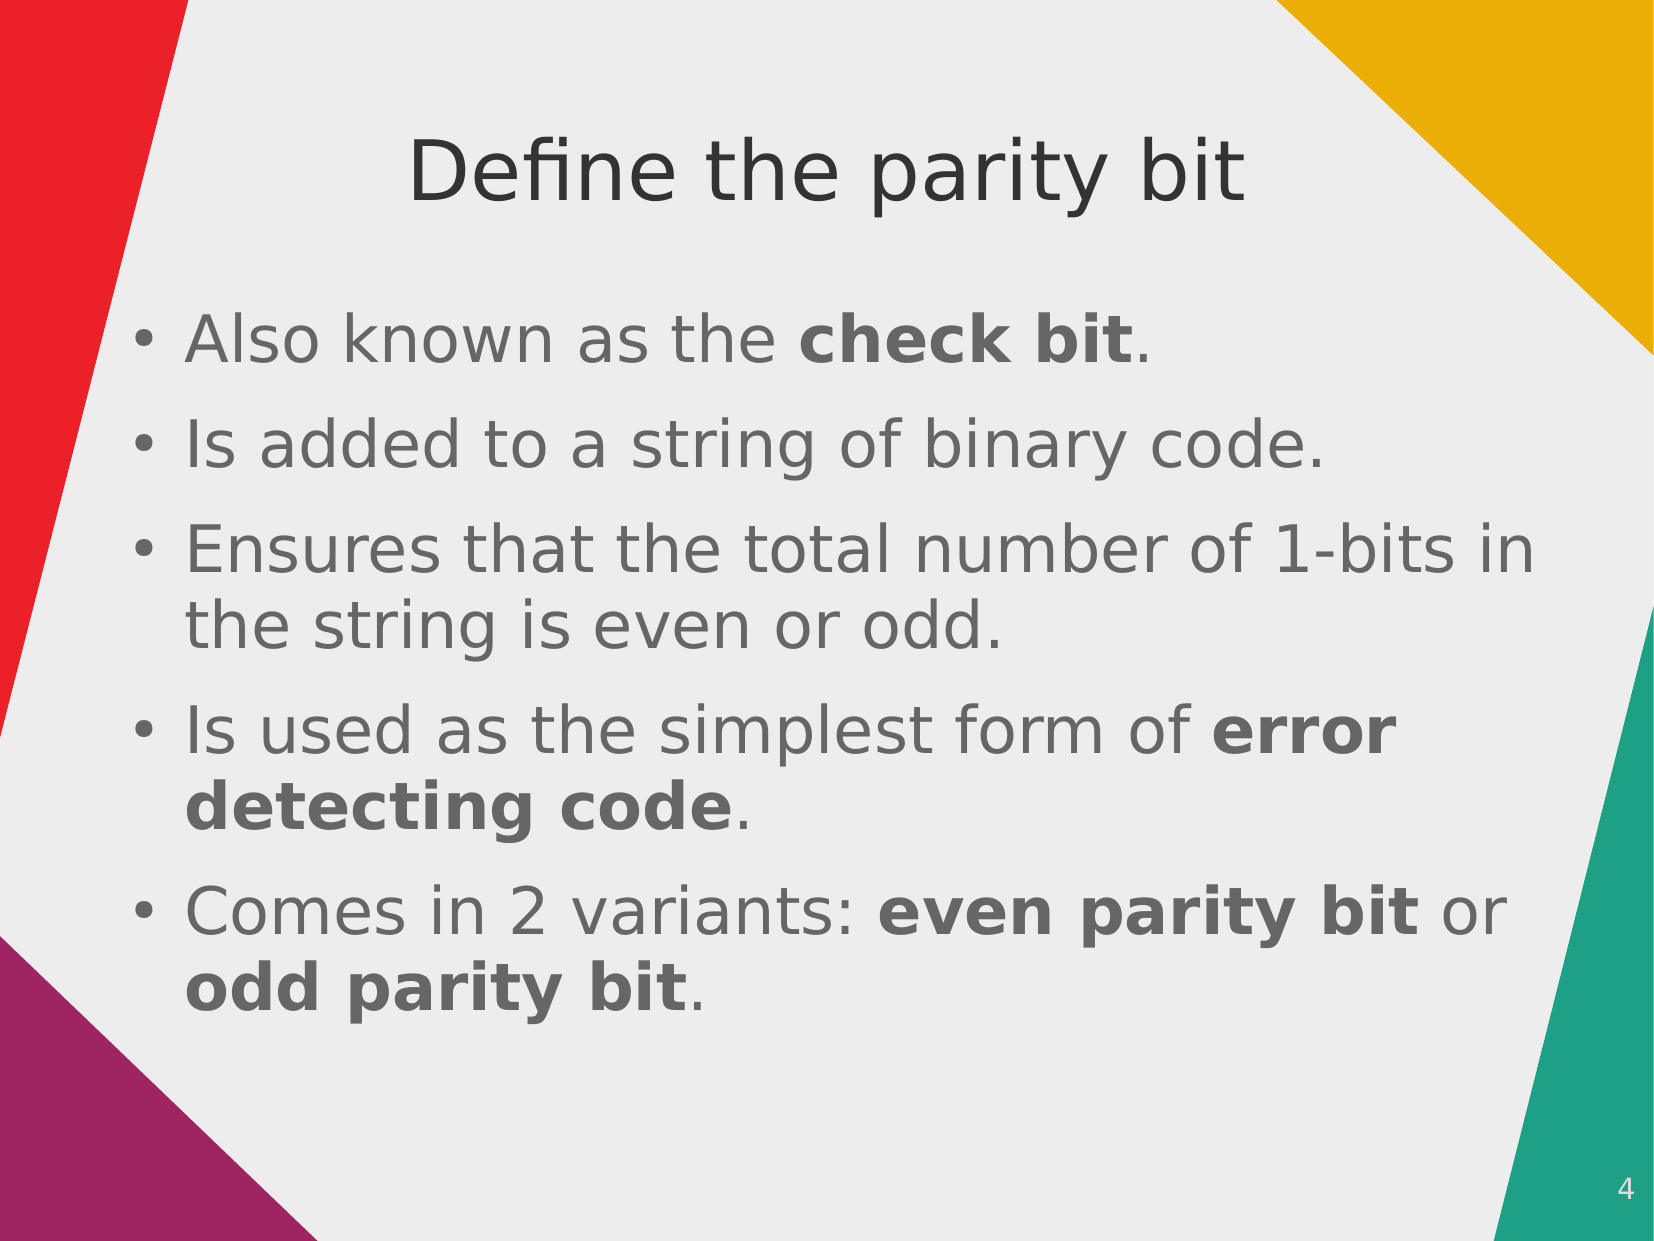

# Define the parity bit
Also known as the check bit.
Is added to a string of binary code.
Ensures that the total number of 1-bits in the string is even or odd.
Is used as the simplest form of error detecting code.
Comes in 2 variants: even parity bit or odd parity bit.
4